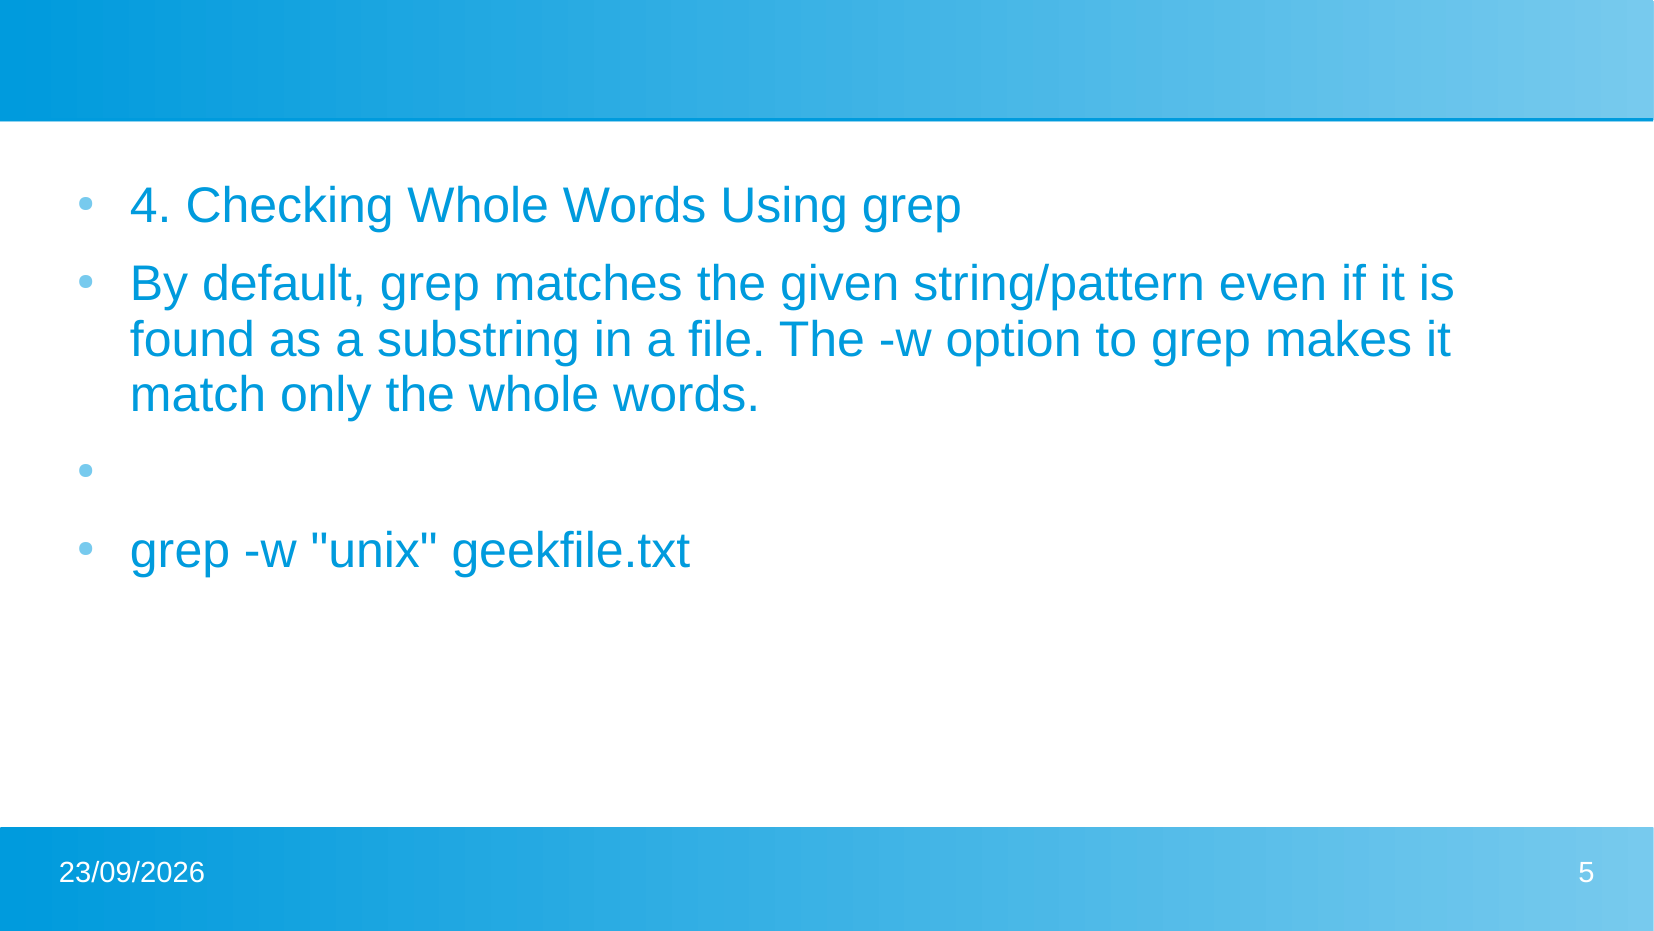

#
4. Checking Whole Words Using grep
By default, grep matches the given string/pattern even if it is found as a substring in a file. The -w option to grep makes it match only the whole words.
grep -w "unix" geekfile.txt
5